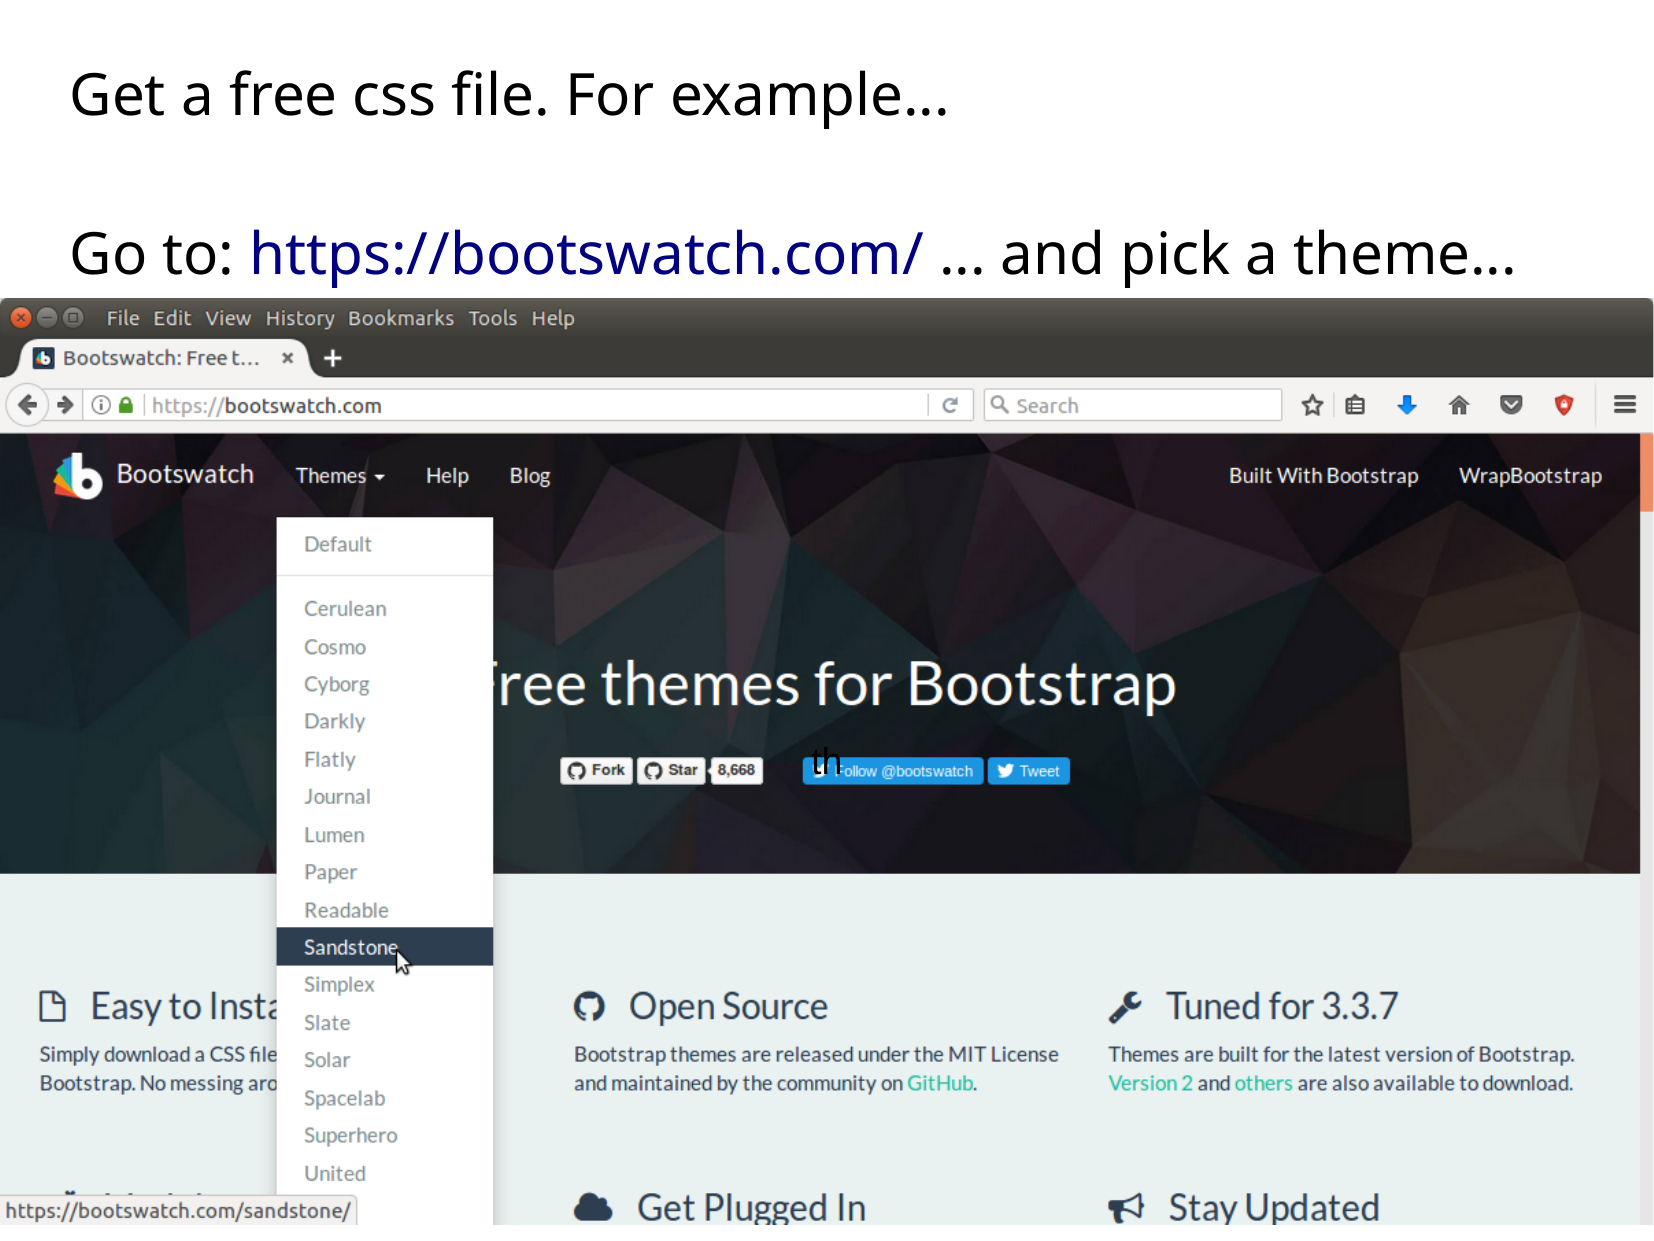

Get a free css file. For example...
Go to: https://bootswatch.com/ ... and pick a theme...
th